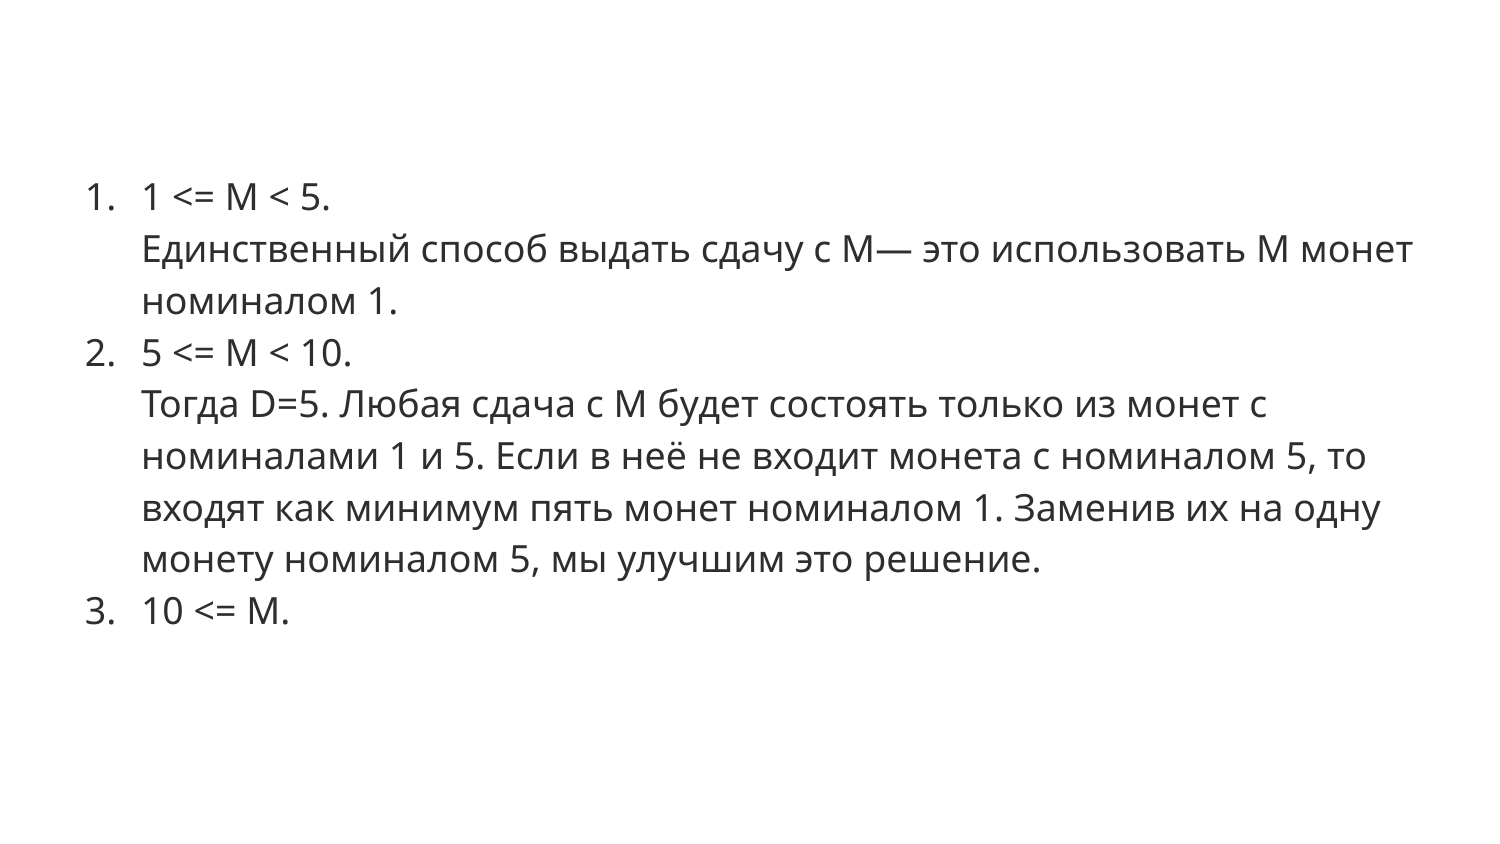

#
1 <= M < 5.
Единственный способ выдать сдачу с M— это использовать M монет номиналом 1.
5 <= M < 10.
Тогда D=5. Любая сдача с M будет состоять только из монет с номиналами 1 и 5. Если в неё не входит монета с номиналом 5, то входят как минимум пять монет номиналом 1. Заменив их на одну монету номиналом 5, мы улучшим это решение.
10 <= M.